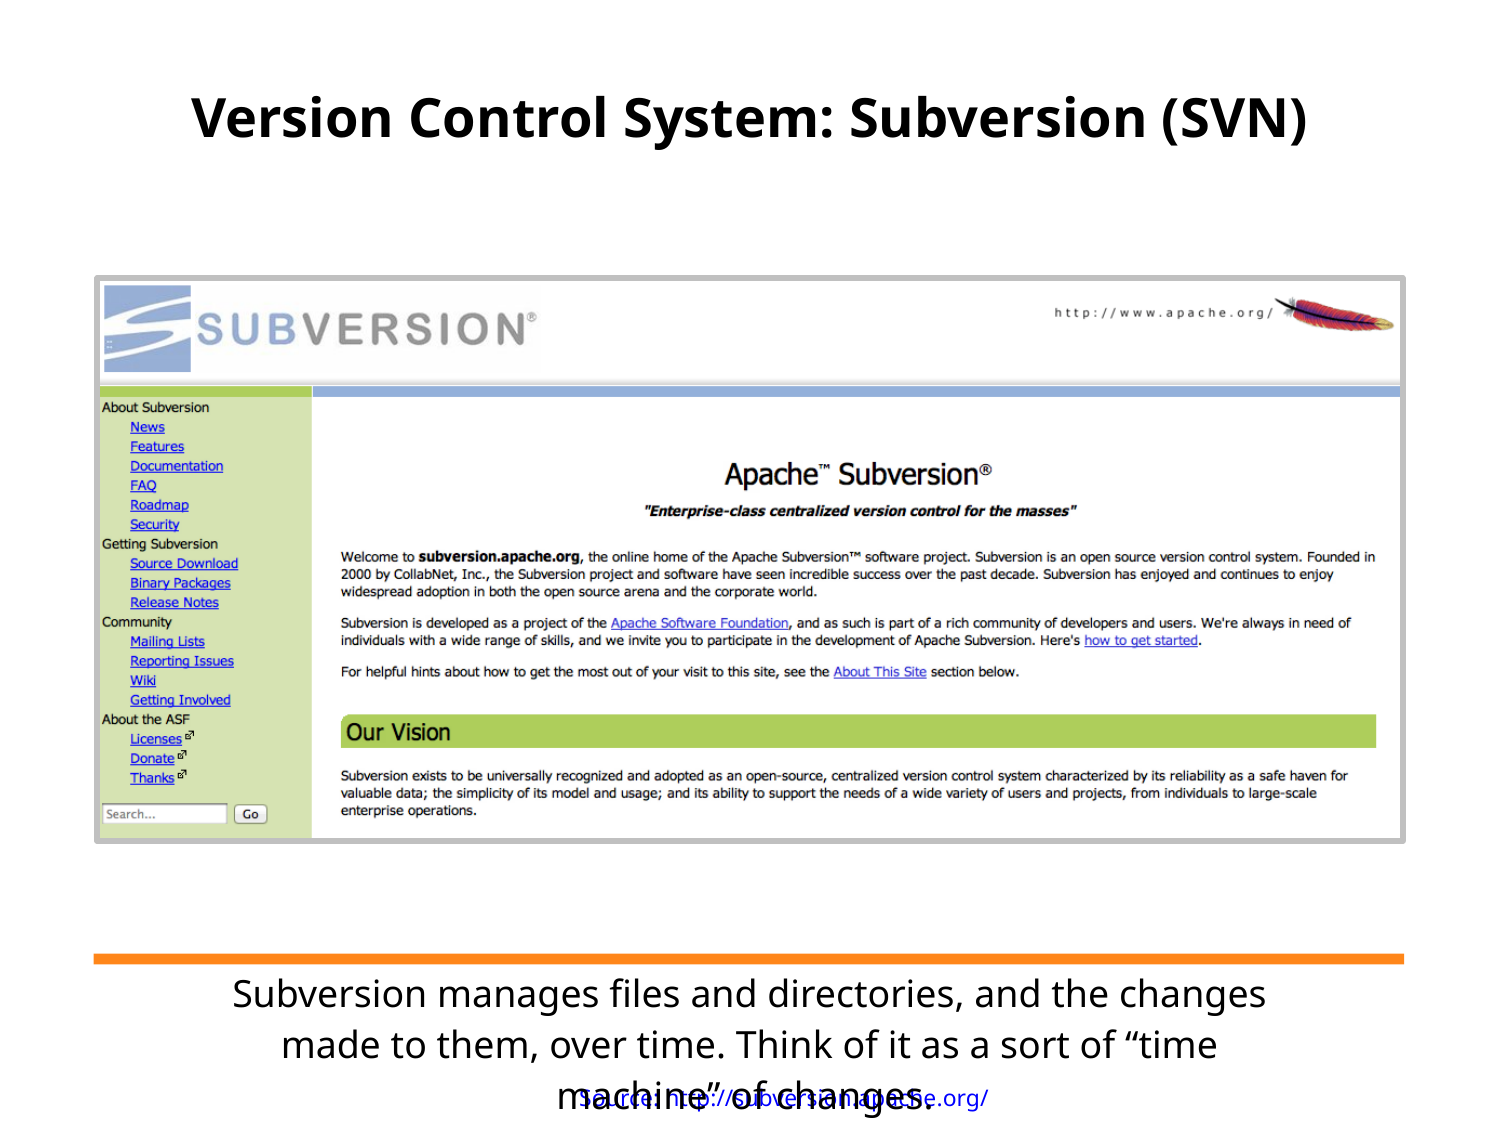

# Version Control System: Subversion (SVN)
Subversion manages files and directories, and the changes made to them, over time. Think of it as a sort of “time machine” of changes.
Source: http://subversion.apache.org/